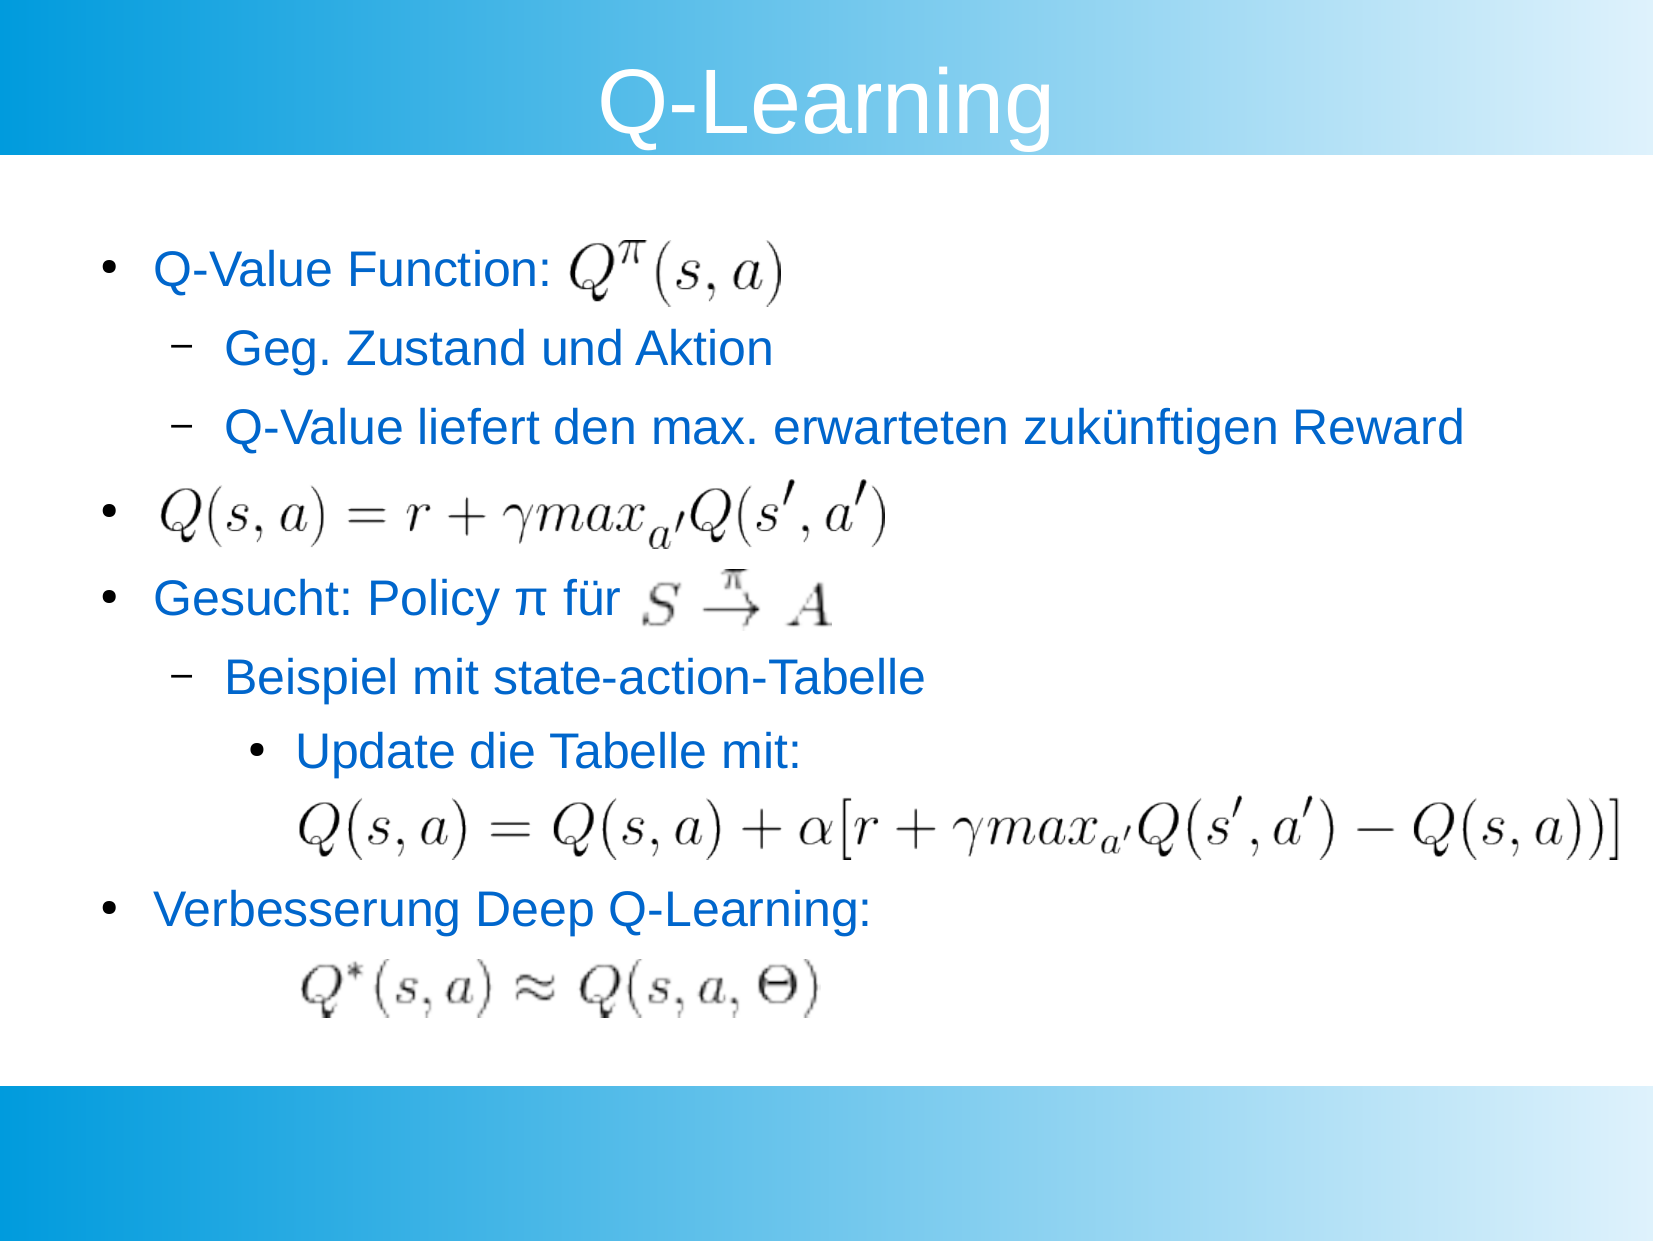

# Q-Learning
Q-Value Function:
Geg. Zustand und Aktion
Q-Value liefert den max. erwarteten zukünftigen Reward
Gesucht: Policy π für
Beispiel mit state-action-Tabelle
Update die Tabelle mit:
Verbesserung Deep Q-Learning: